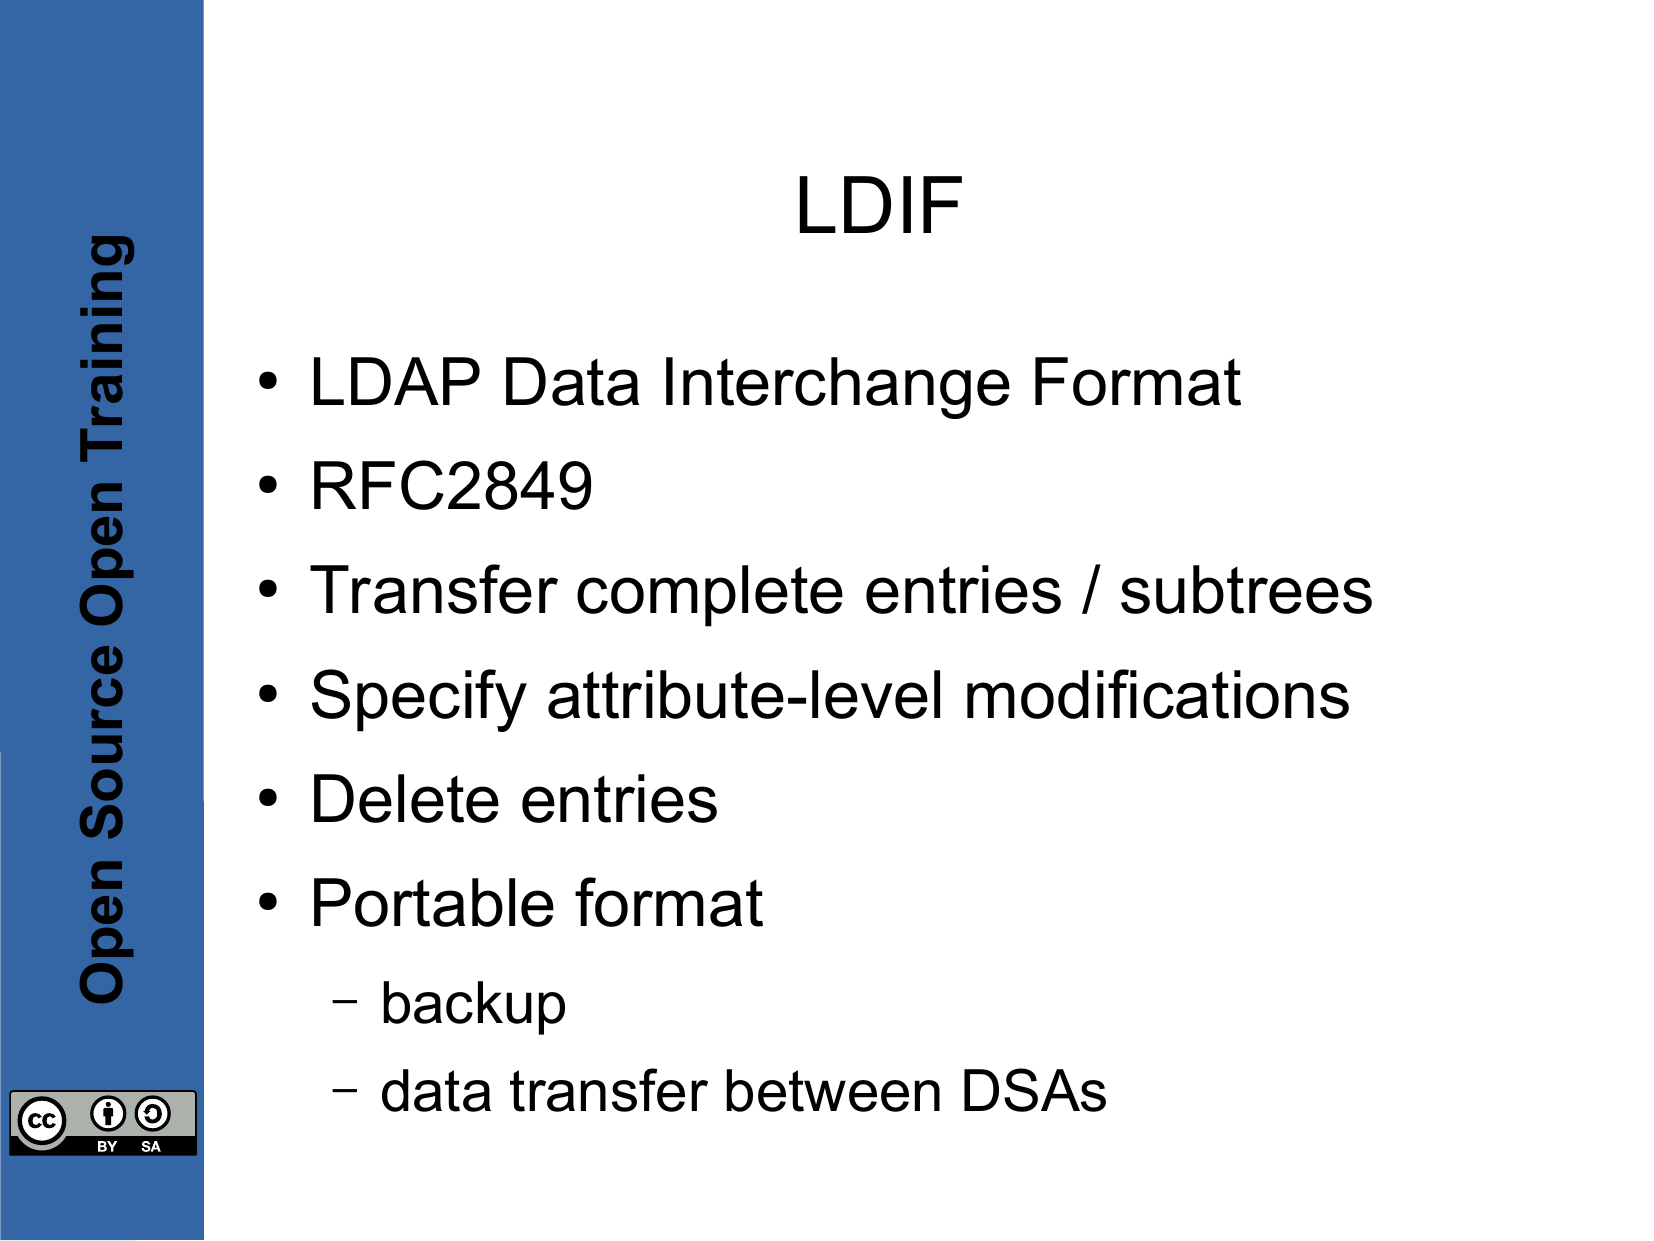

# LDIF
LDAP Data Interchange Format
RFC2849
Transfer complete entries / subtrees
Specify attribute-level modifications
Delete entries
Portable format
backup
data transfer between DSAs